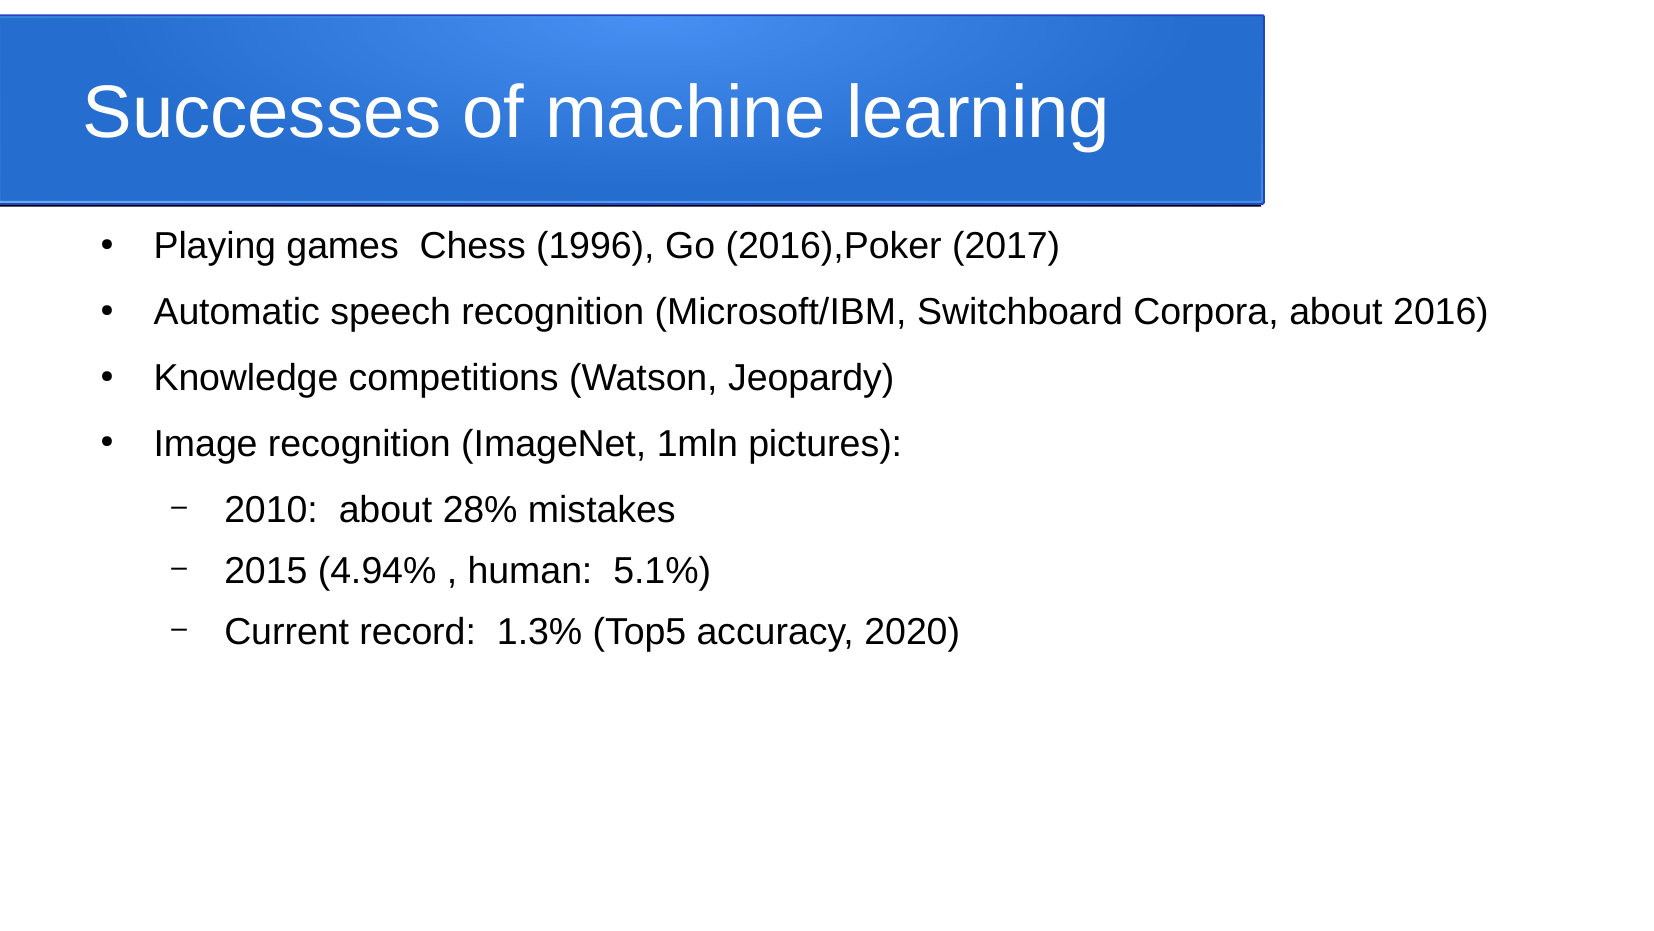

# Successes of machine learning
Playing games Chess (1996), Go (2016),Poker (2017)
Automatic speech recognition (Microsoft/IBM, Switchboard Corpora, about 2016)
Knowledge competitions (Watson, Jeopardy)
Image recognition (ImageNet, 1mln pictures):
2010: about 28% mistakes
2015 (4.94% , human: 5.1%)
Current record: 1.3% (Top5 accuracy, 2020)